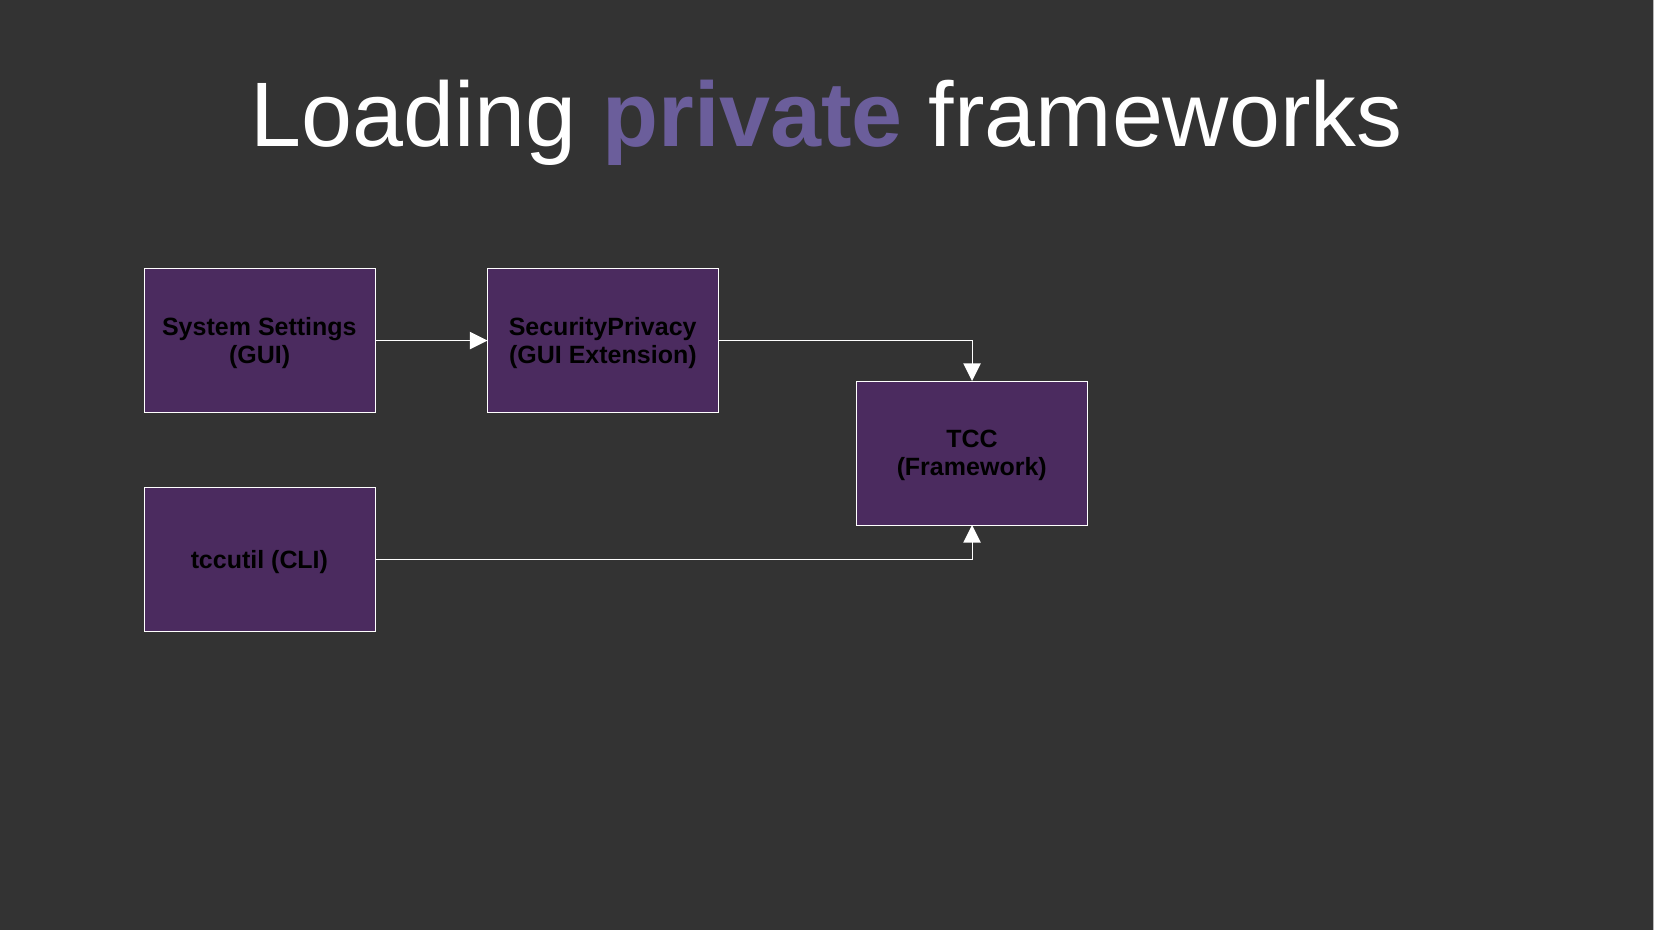

# Loading private frameworks
System Settings (GUI)
SecurityPrivacy (GUI Extension)
TCC (Framework)
tccutil (CLI)